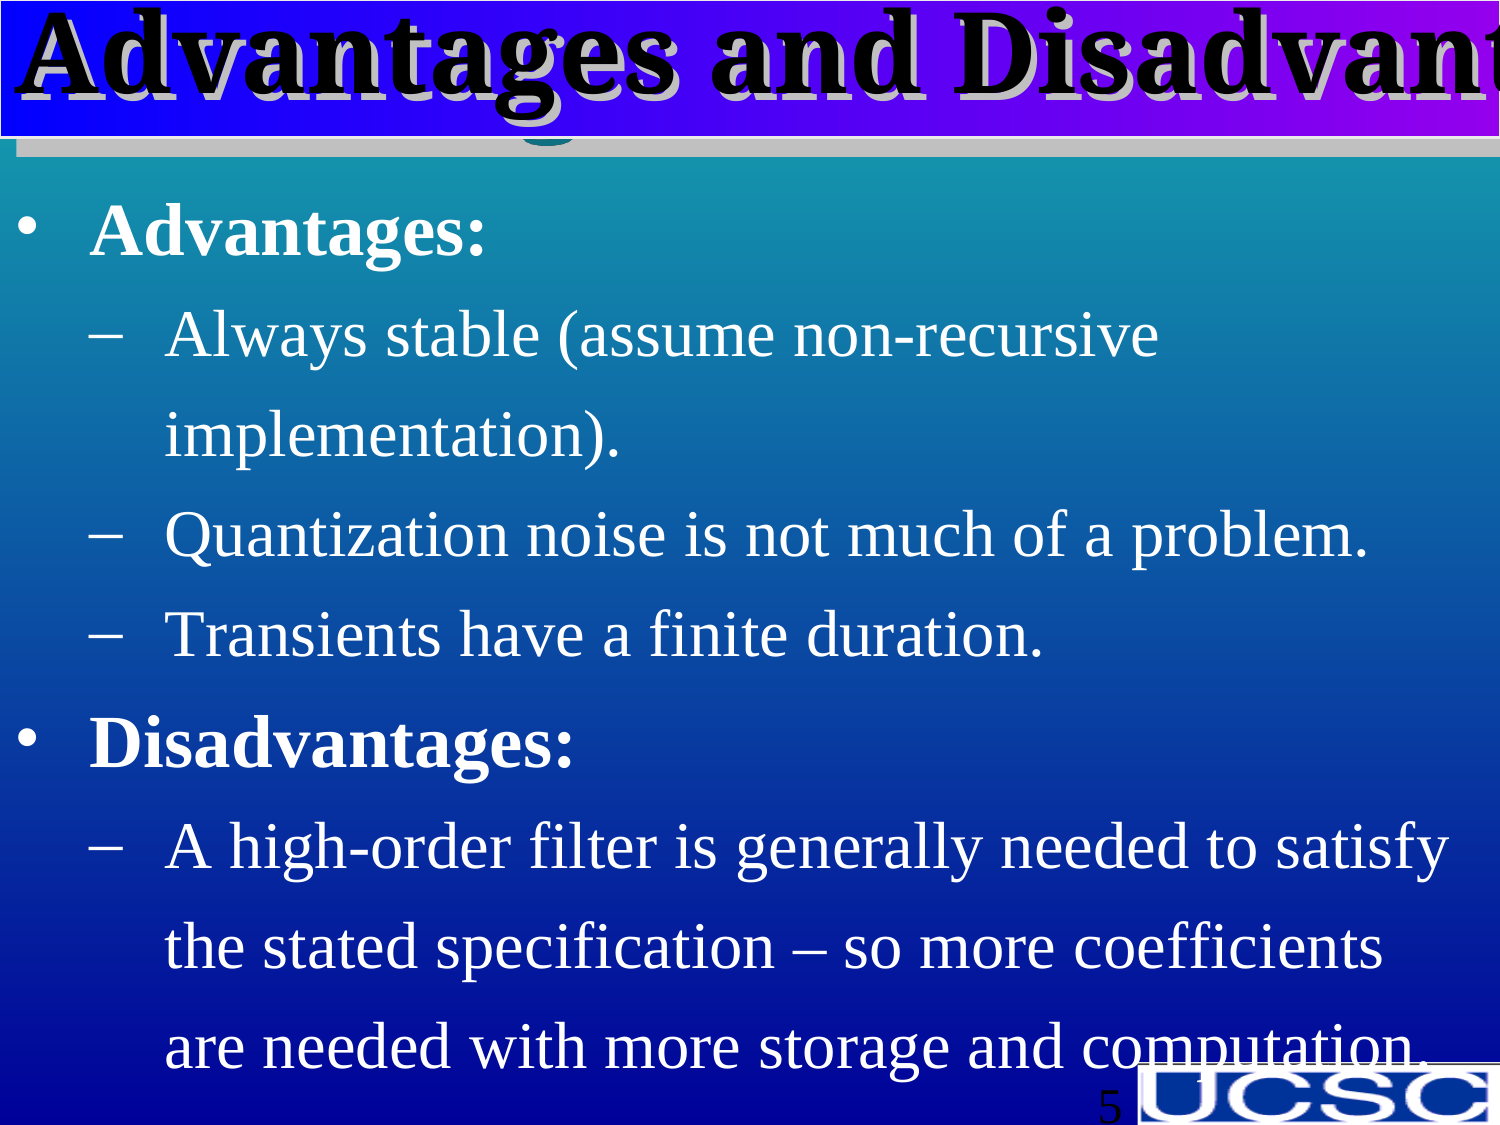

Advantages and Disadvantages
Advantages:
Always stable (assume non-recursive implementation).
Quantization noise is not much of a problem.
Transients have a finite duration.
Disadvantages:
A high-order filter is generally needed to satisfy the stated specification – so more coefficients are needed with more storage and computation.
5